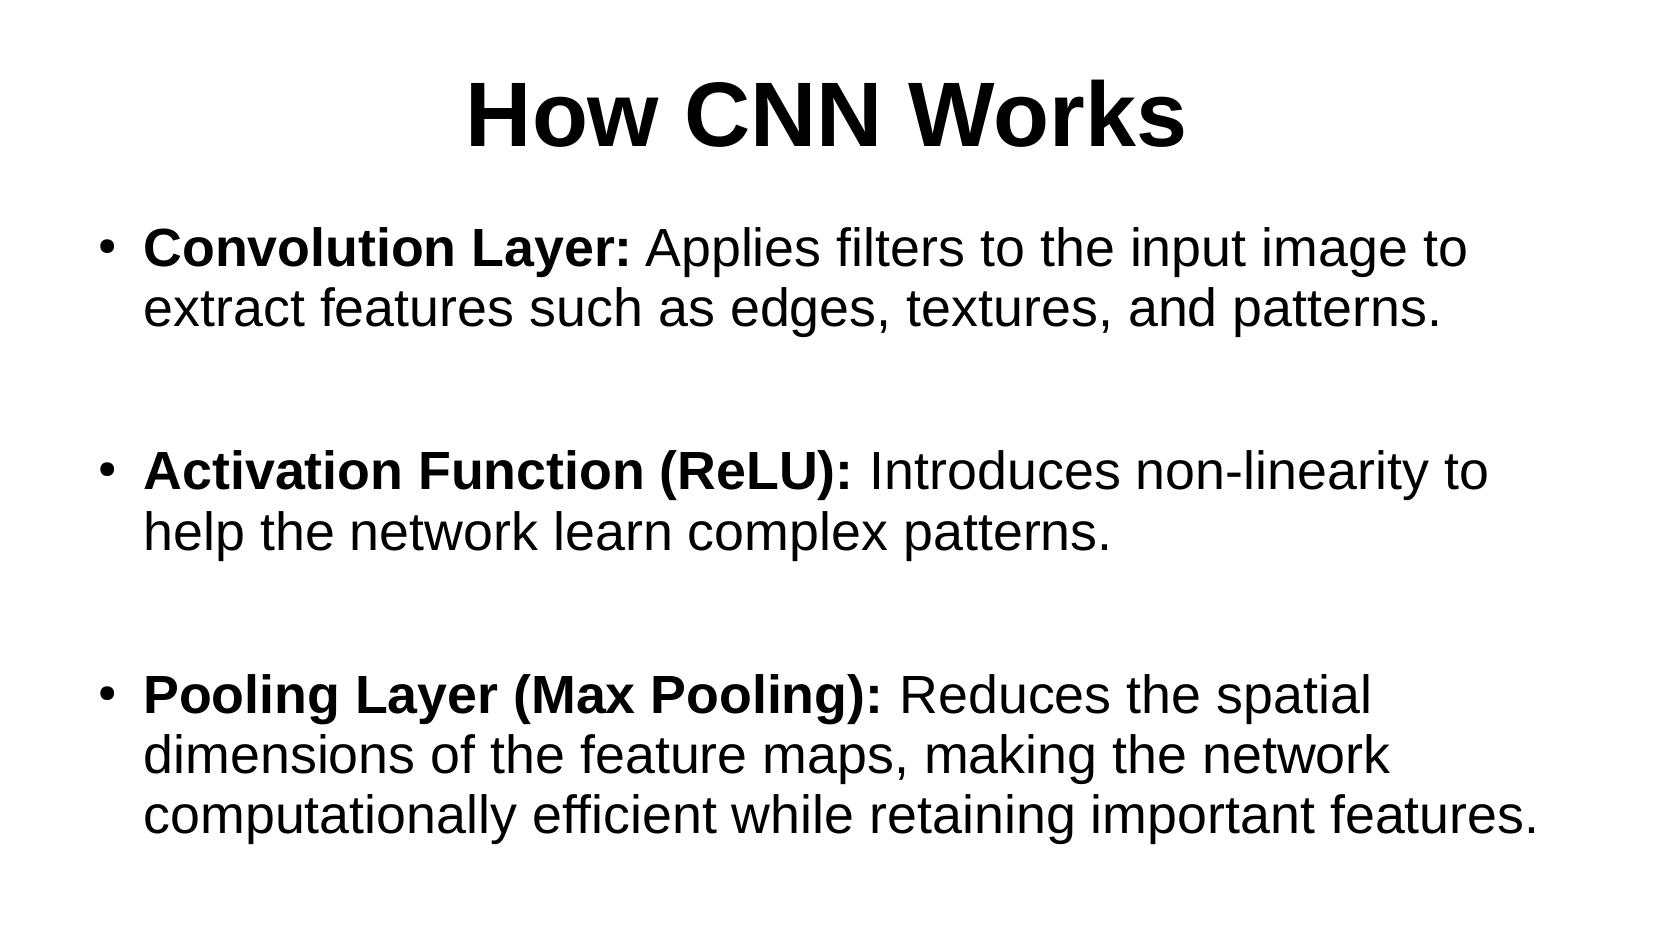

# How CNN Works
Convolution Layer: Applies filters to the input image to extract features such as edges, textures, and patterns.
Activation Function (ReLU): Introduces non-linearity to help the network learn complex patterns.
Pooling Layer (Max Pooling): Reduces the spatial dimensions of the feature maps, making the network computationally efficient while retaining important features.